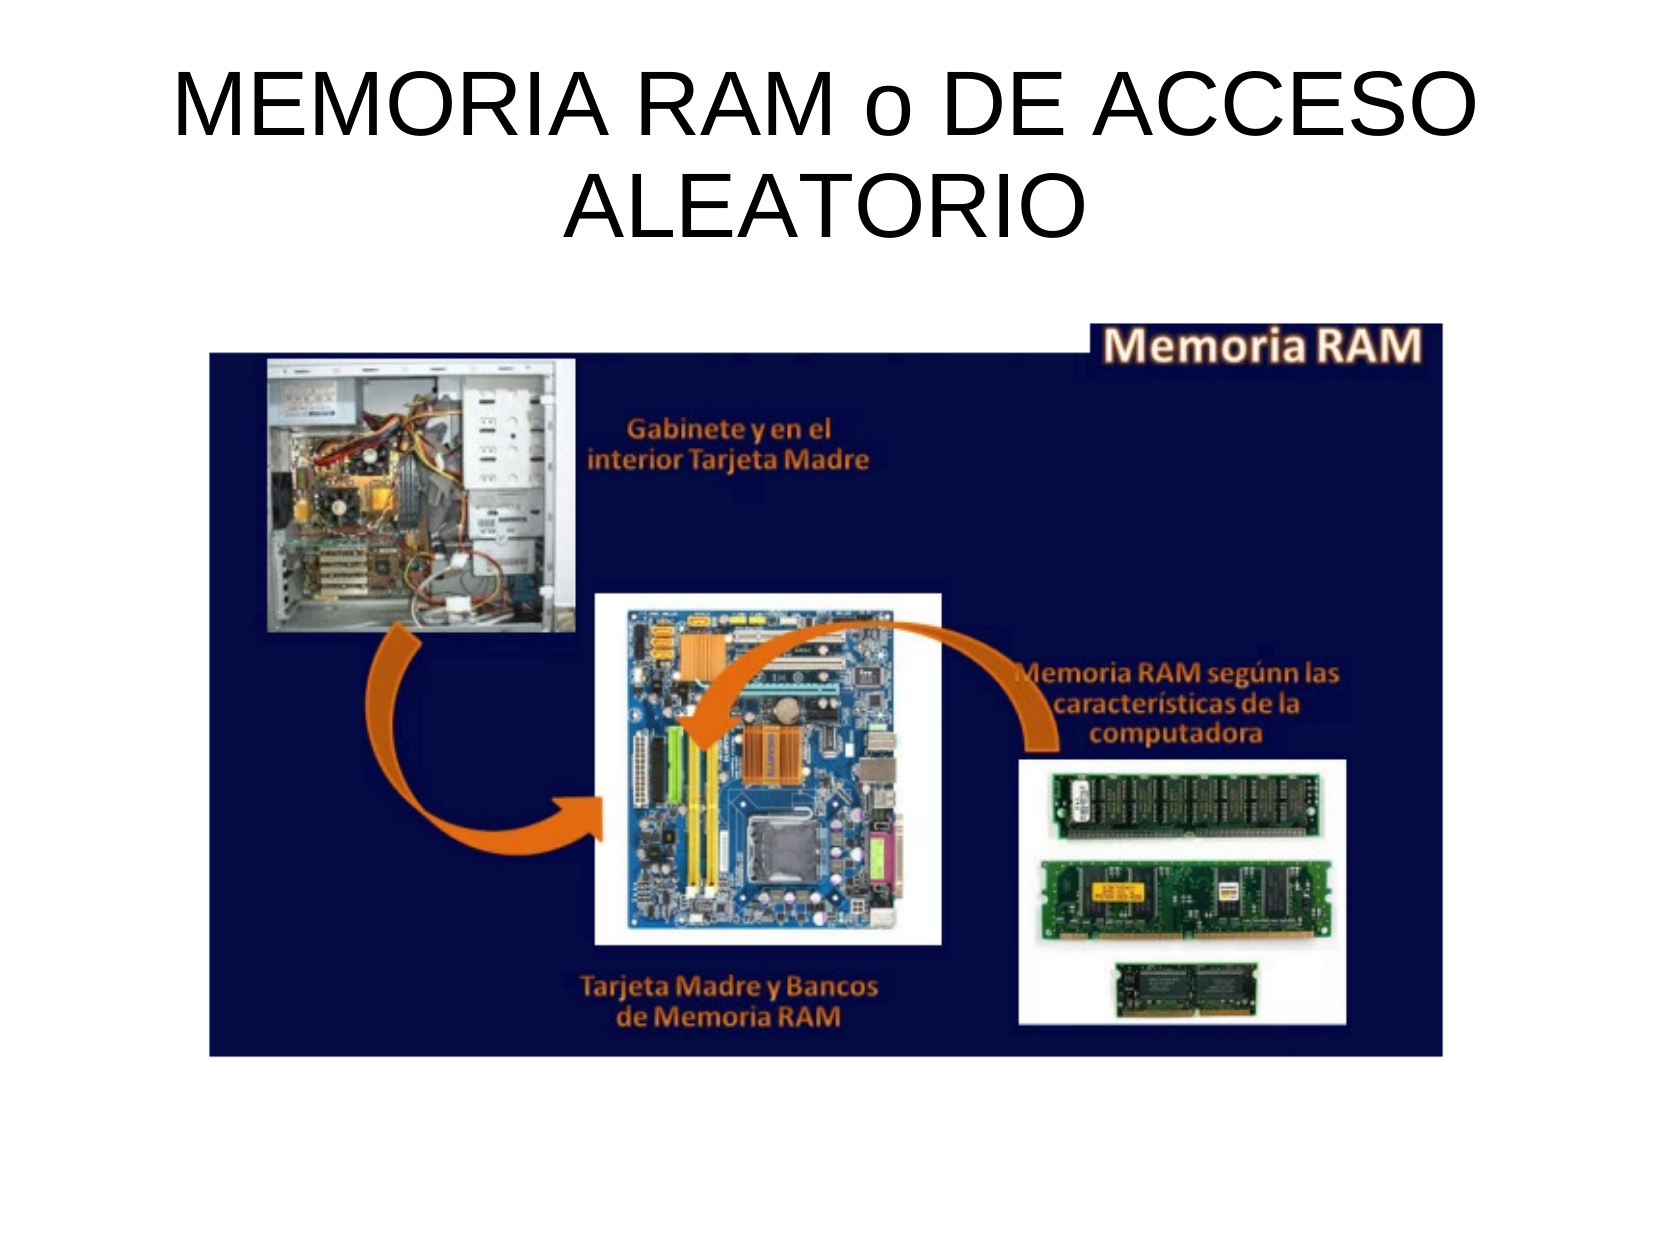

# MEMORIA RAM o DE ACCESO ALEATORIO